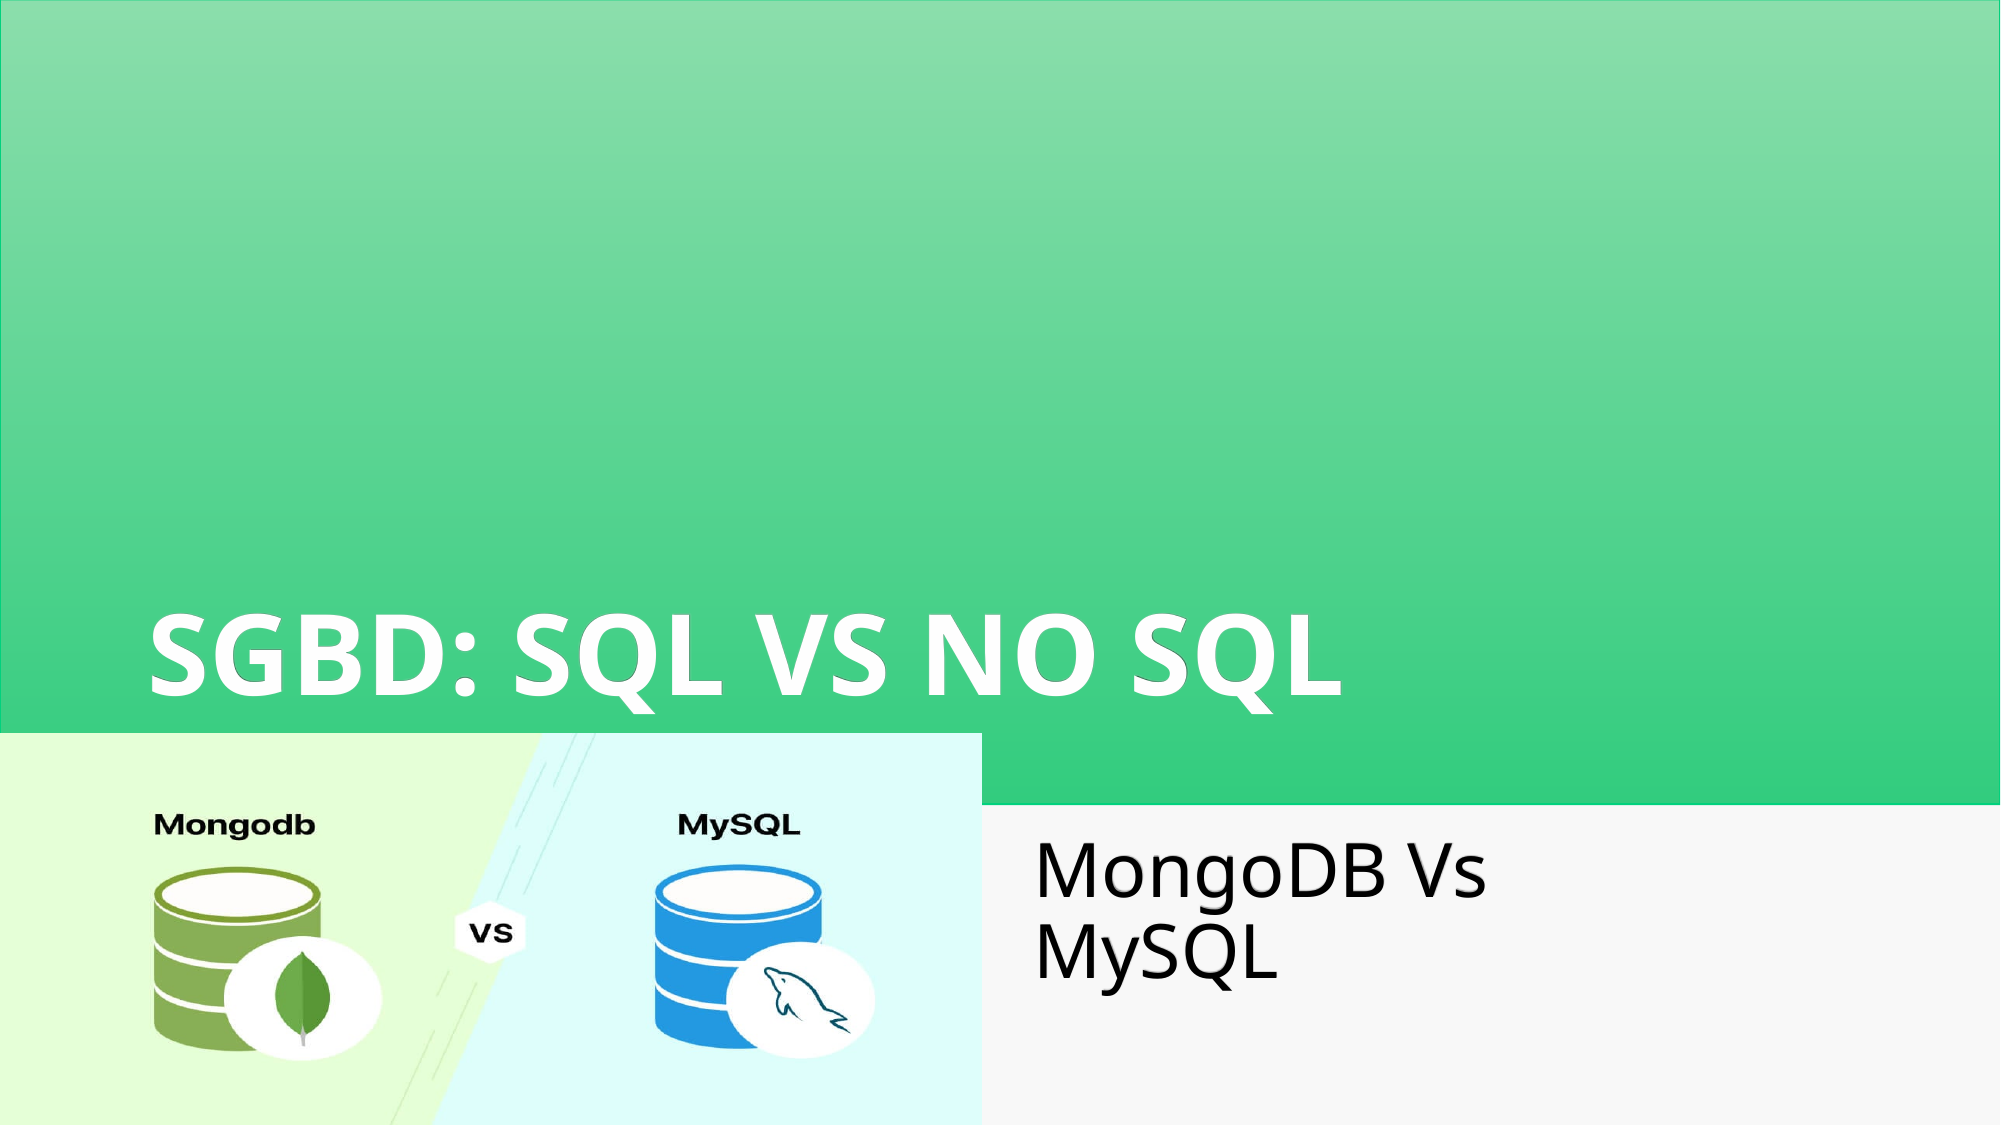

# SGBD: SQL VS NO SQL
MongoDB Vs MySQL